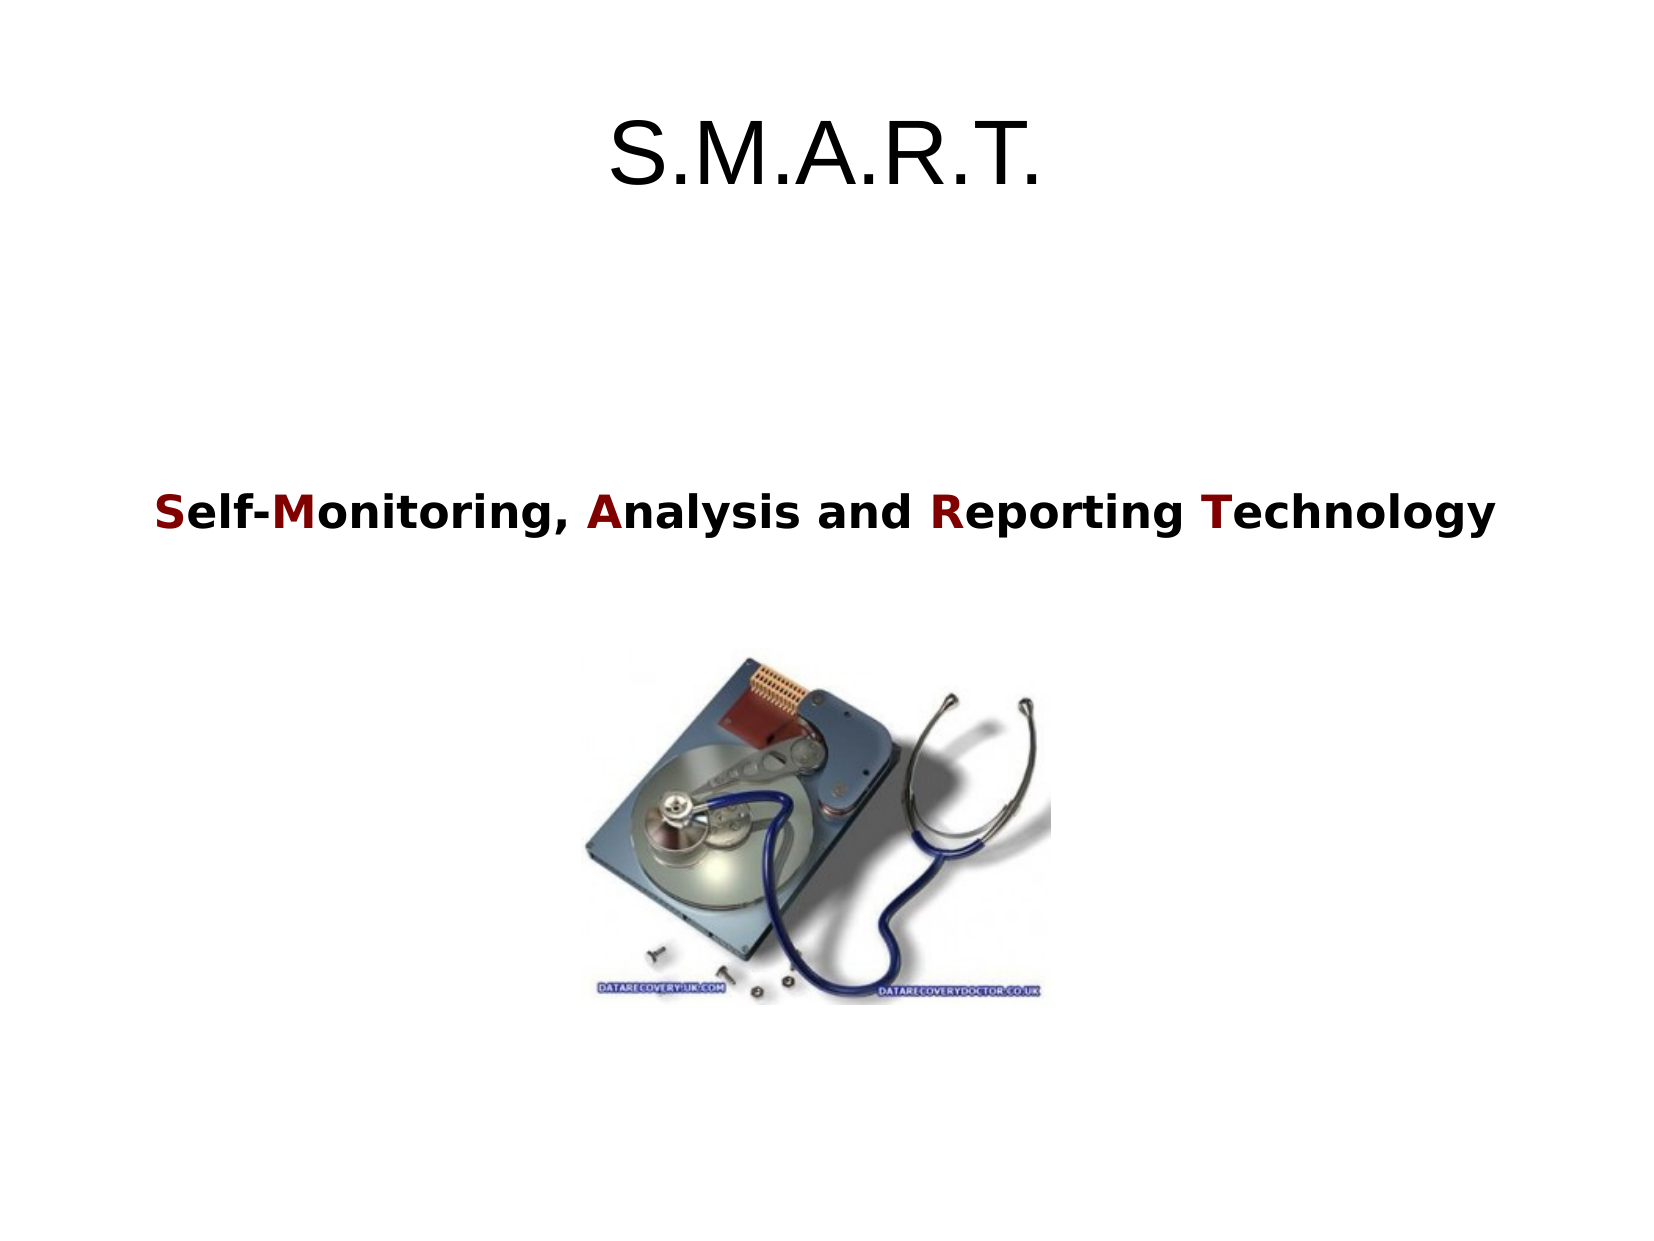

# S.M.A.R.T.
Self-Monitoring, Analysis and Reporting Technology